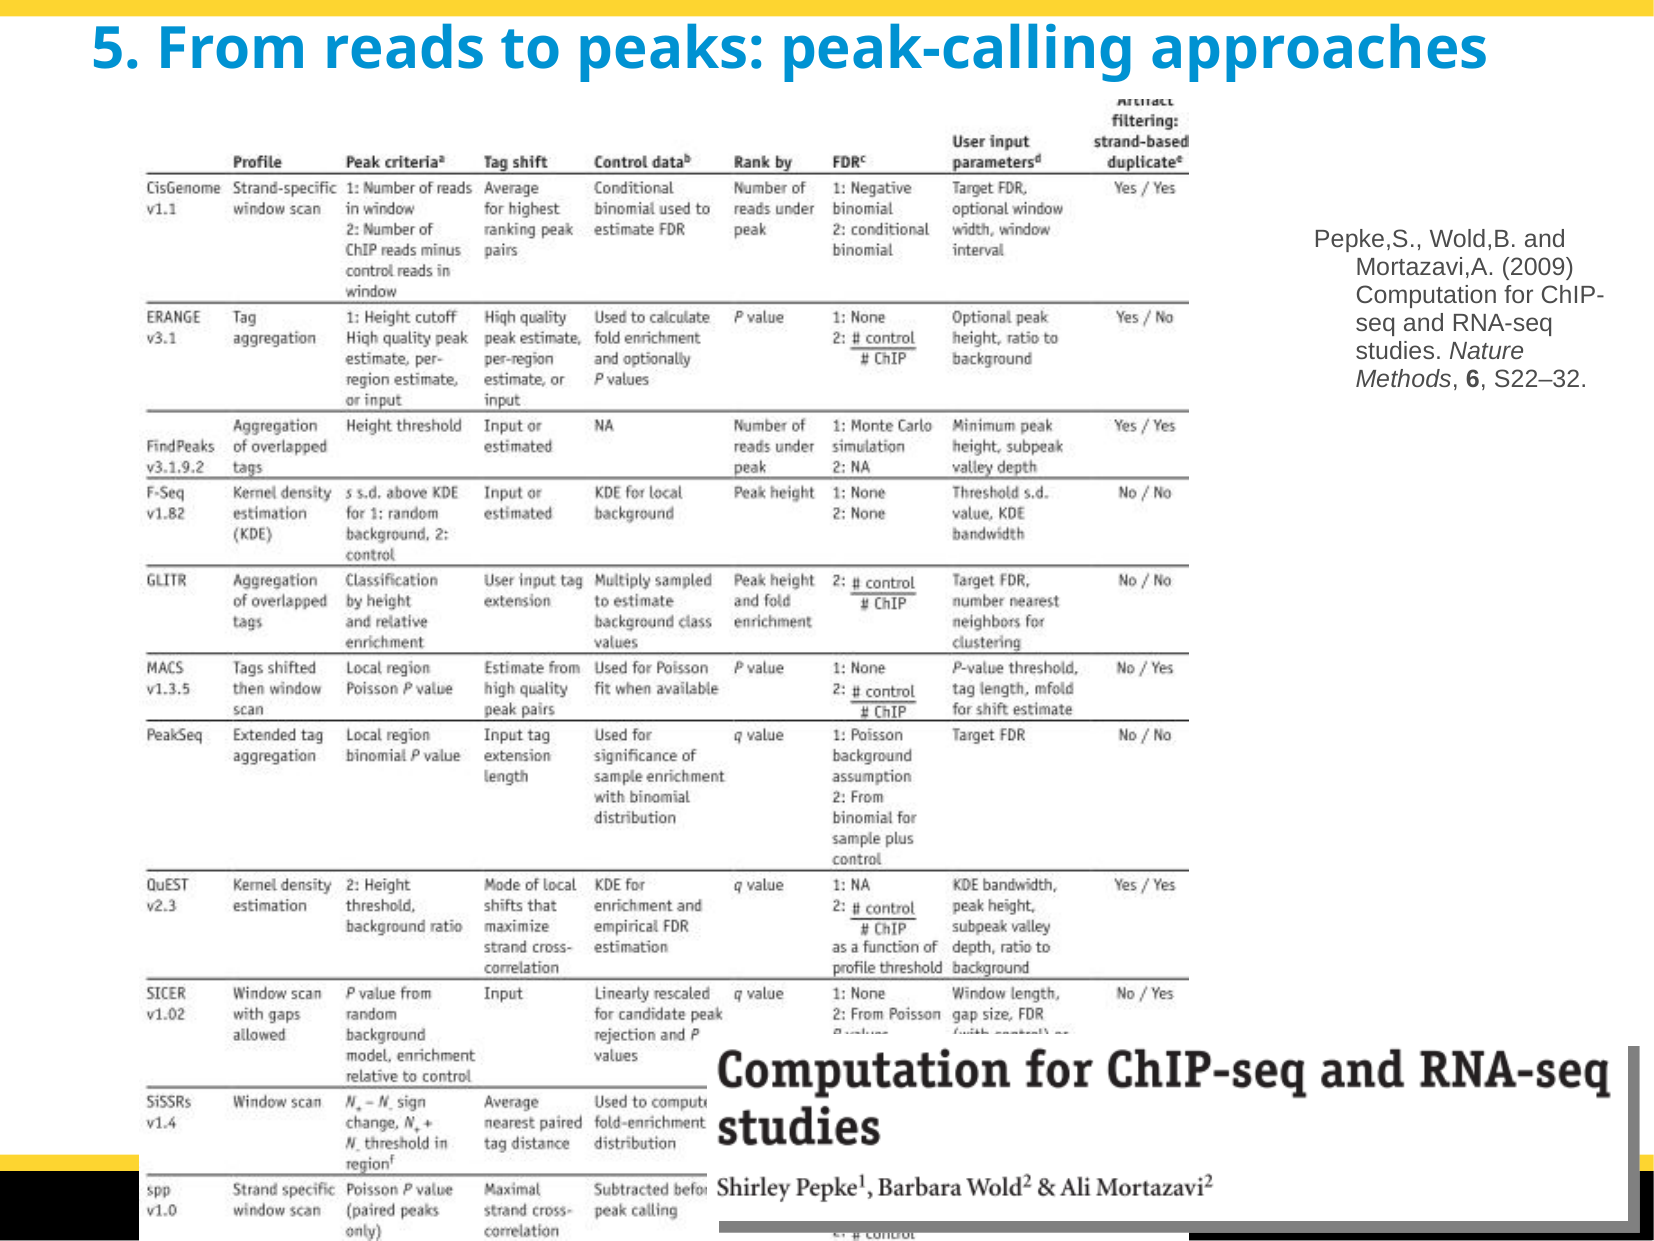

# 5. From reads to peaks: peak-calling approaches
Pepke,S., Wold,B. and Mortazavi,A. (2009) Computation for ChIP-seq and RNA-seq studies. Nature Methods, 6, S22–32.